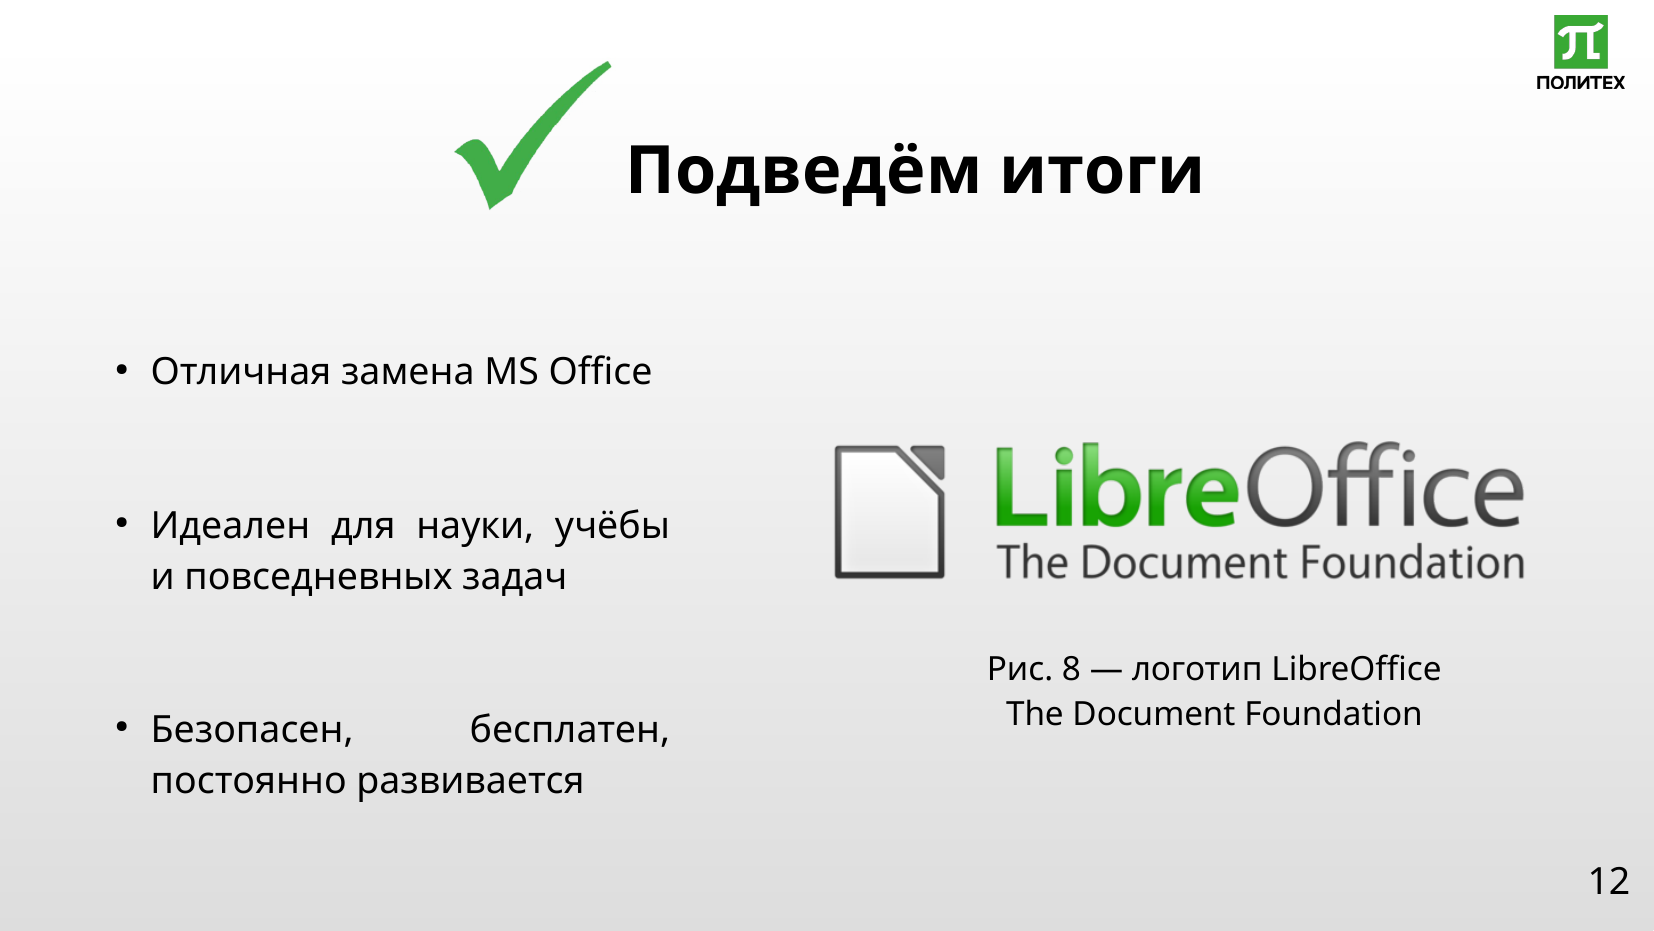

# Подведём итоги
Отличная замена MS Office
Идеален для науки, учёбы и повседневных задач
Безопасен, бесплатен, постоянно развивается
Рис. 8 ― логотип LibreOffice The Document Foundation